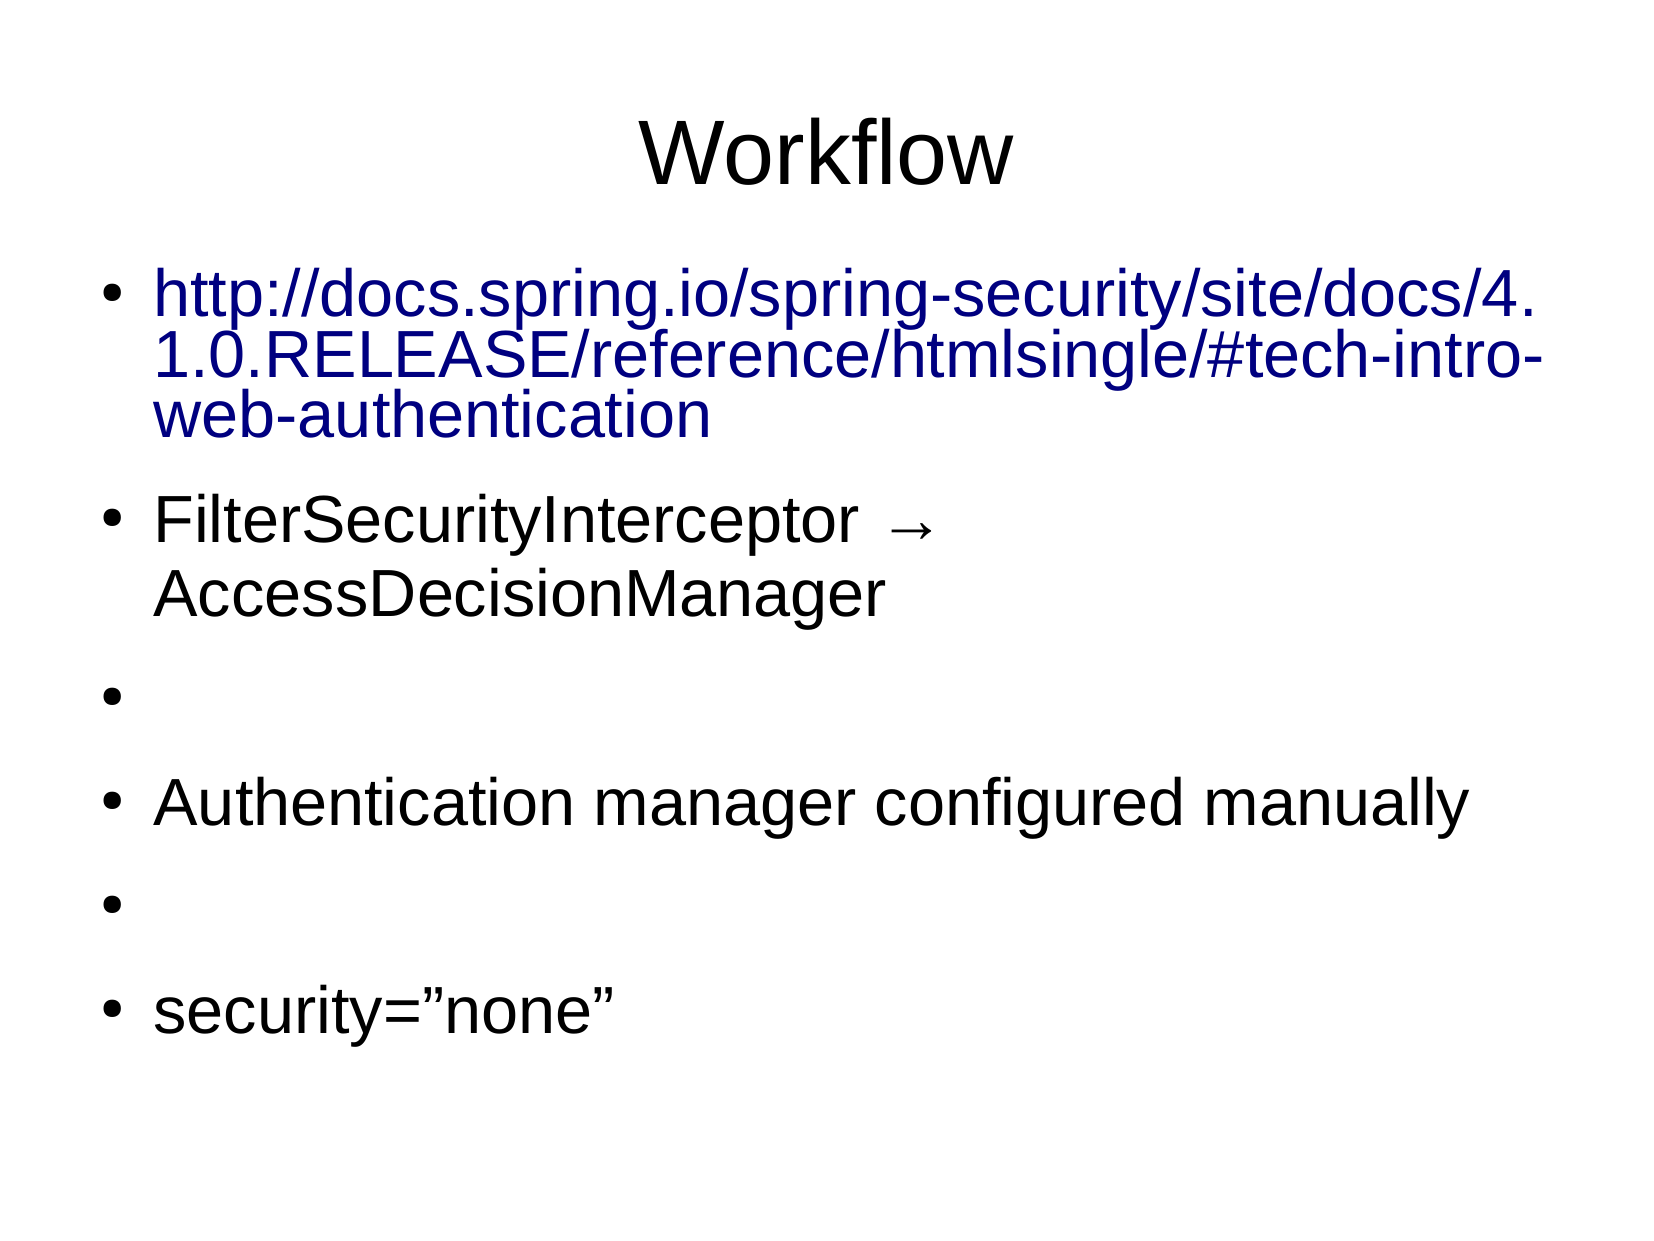

# Workflow
http://docs.spring.io/spring-security/site/docs/4.1.0.RELEASE/reference/htmlsingle/#tech-intro-web-authentication
FilterSecurityInterceptor → AccessDecisionManager
Authentication manager configured manually
security=”none”